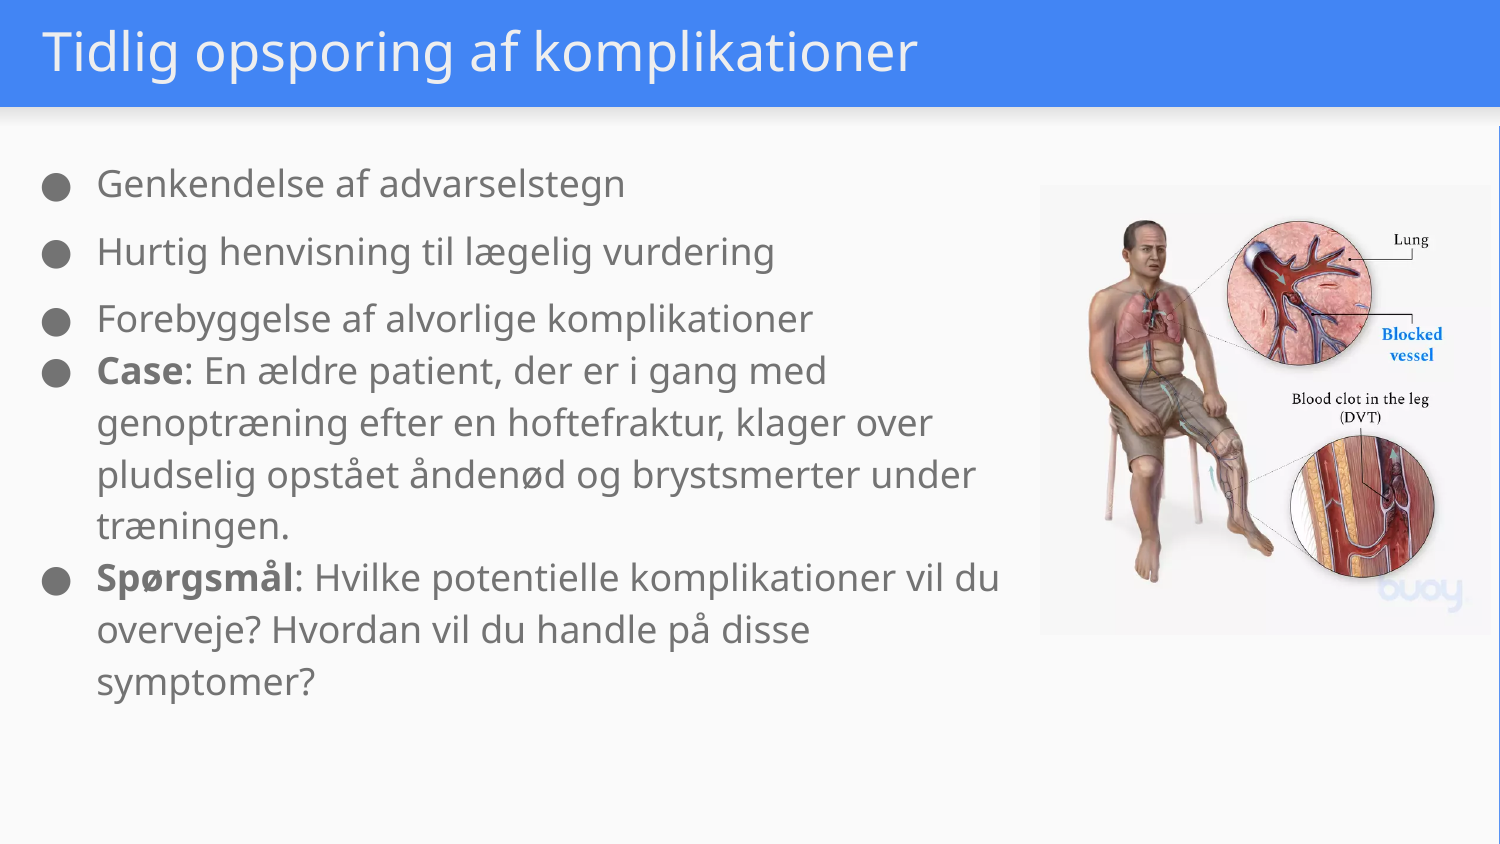

# Tidlig opsporing af komplikationer
Genkendelse af advarselstegn
Hurtig henvisning til lægelig vurdering
Forebyggelse af alvorlige komplikationer
Case: En ældre patient, der er i gang med genoptræning efter en hoftefraktur, klager over pludselig opstået åndenød og brystsmerter under træningen.
Spørgsmål: Hvilke potentielle komplikationer vil du overveje? Hvordan vil du handle på disse symptomer?